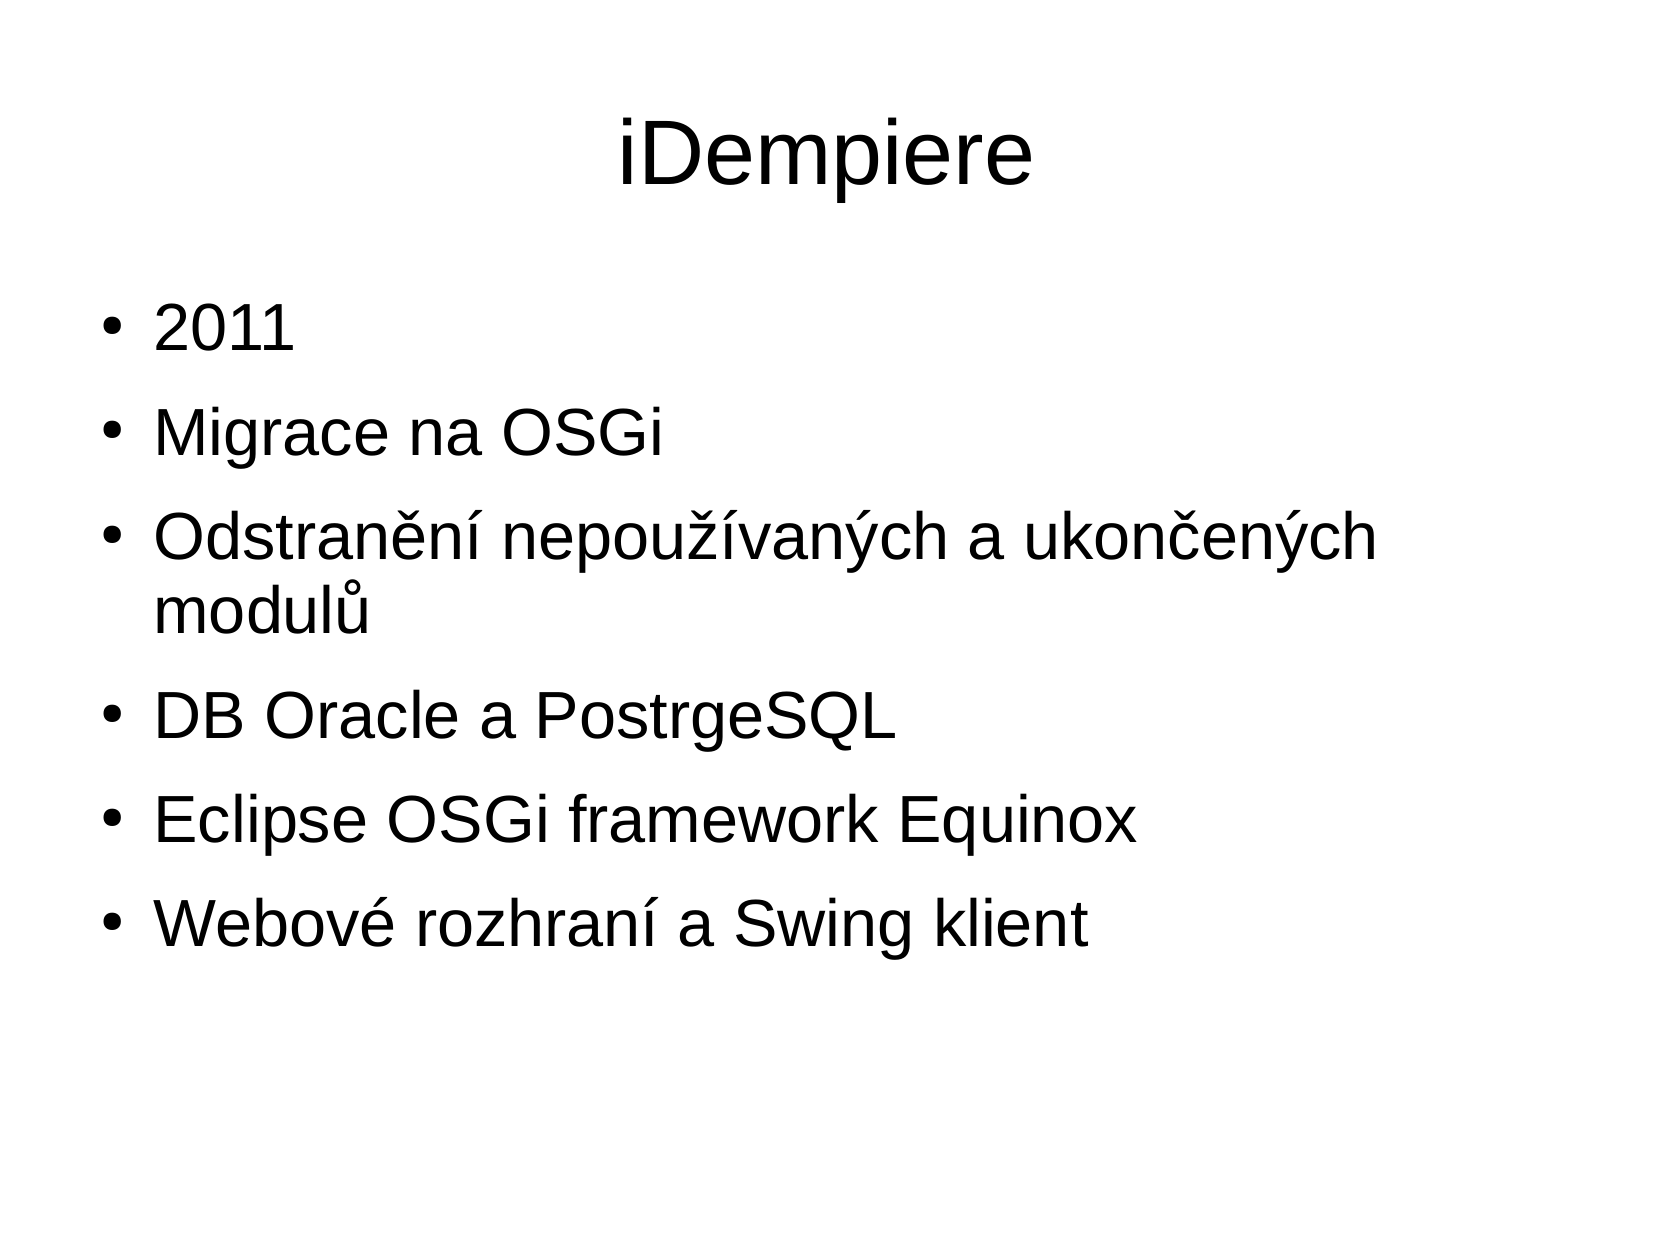

# iDempiere
2011
Migrace na OSGi
Odstranění nepoužívaných a ukončených modulů
DB Oracle a PostrgeSQL
Eclipse OSGi framework Equinox
Webové rozhraní a Swing klient